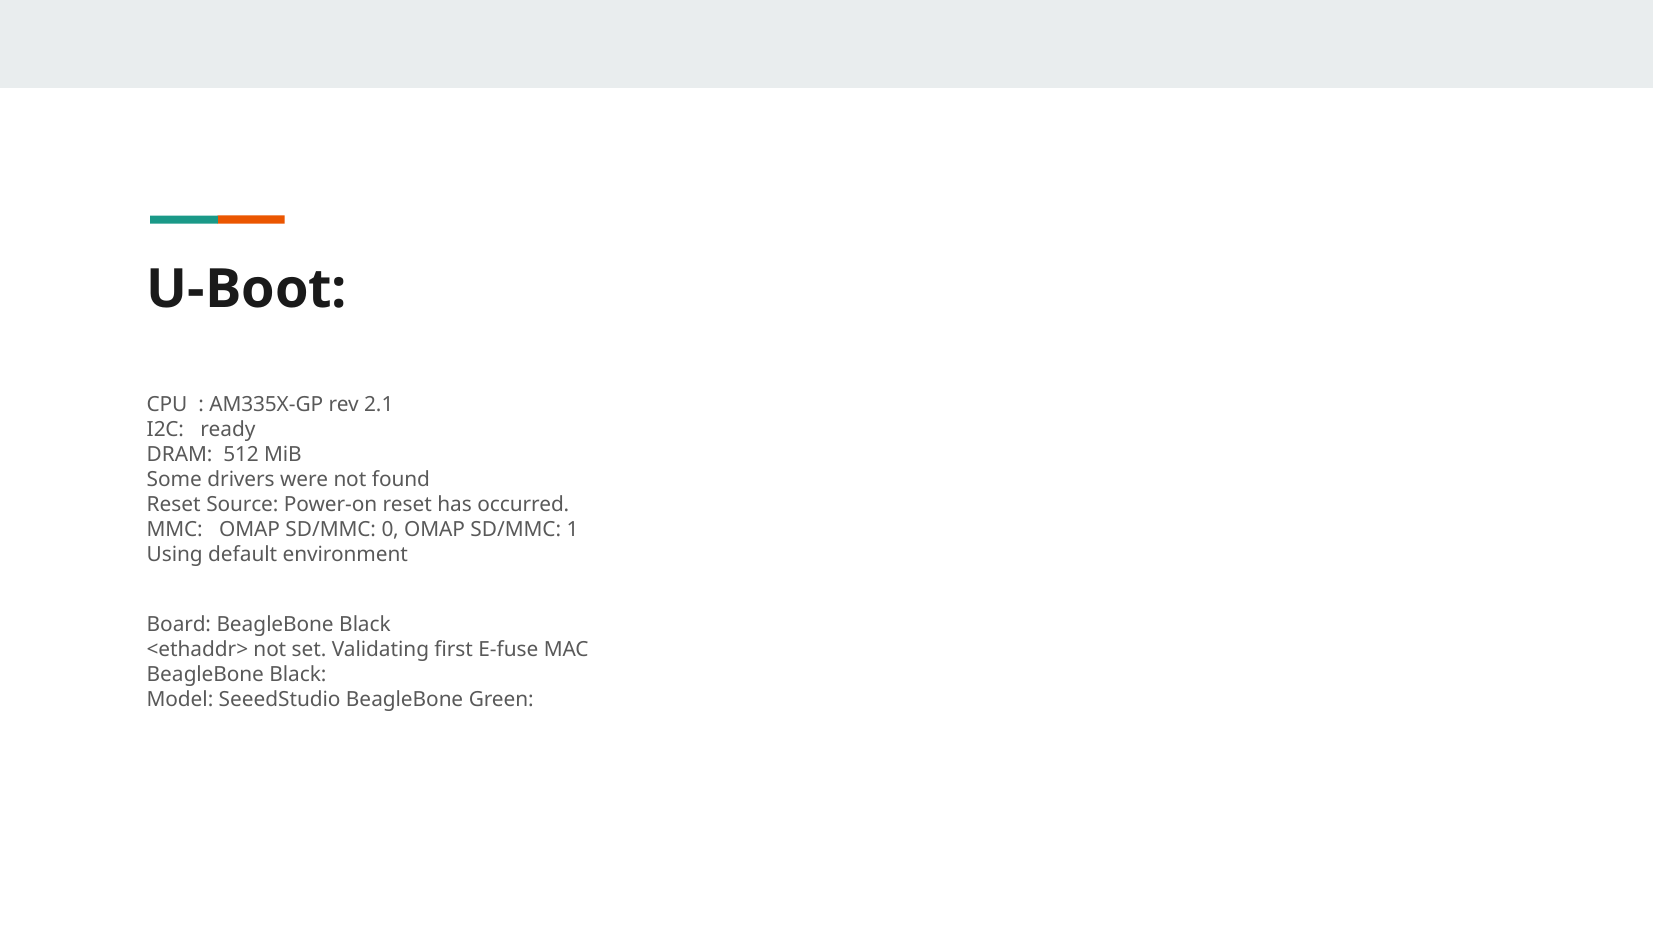

U-Boot:
CPU : AM335X-GP rev 2.1
I2C: ready
DRAM: 512 MiB
Some drivers were not found
Reset Source: Power-on reset has occurred.
MMC: OMAP SD/MMC: 0, OMAP SD/MMC: 1
Using default environment
Board: BeagleBone Black
<ethaddr> not set. Validating first E-fuse MAC
BeagleBone Black:
Model: SeeedStudio BeagleBone Green: